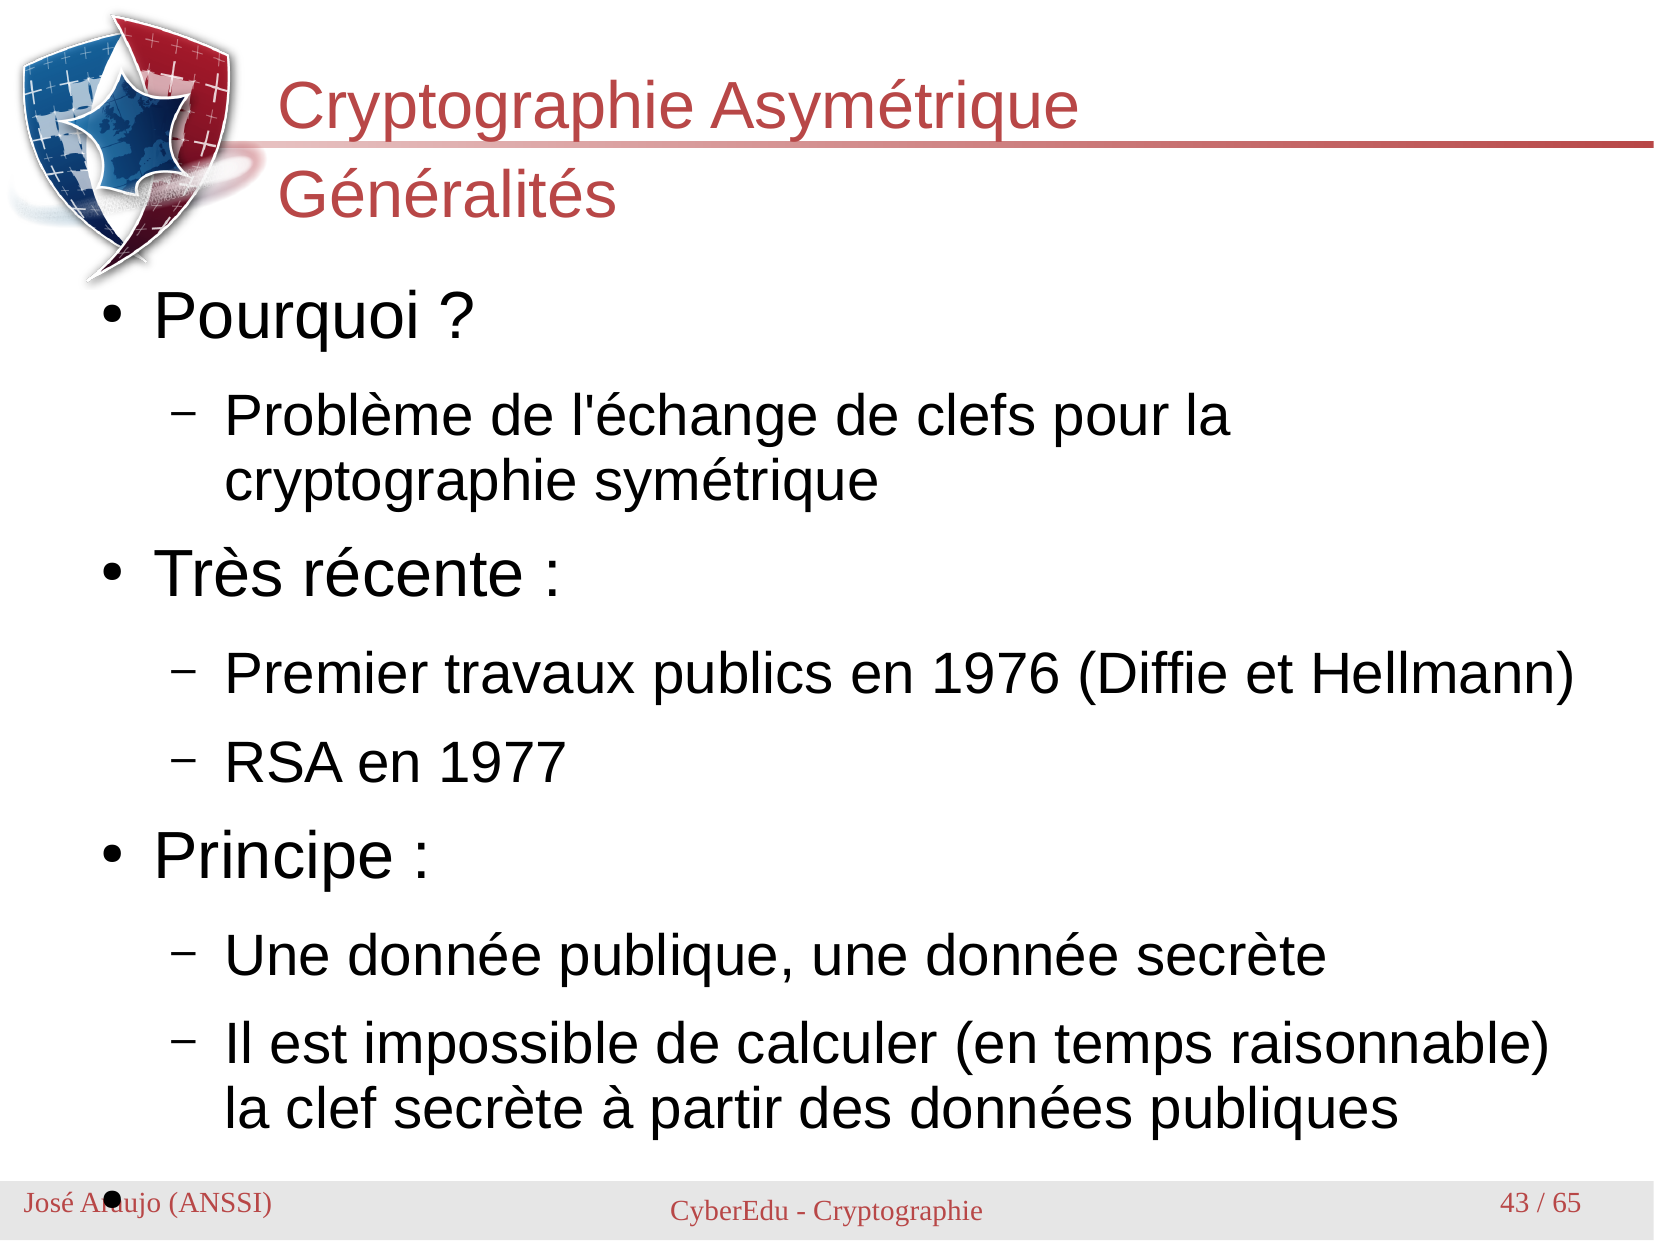

# Cryptographie Asymétrique Généralités
Pourquoi ?
Problème de l'échange de clefs pour la cryptographie symétrique
Très récente :
Premier travaux publics en 1976 (Diffie et Hellmann)
RSA en 1977
Principe :
Une donnée publique, une donnée secrète
Il est impossible de calculer (en temps raisonnable) la clef secrète à partir des données publiques